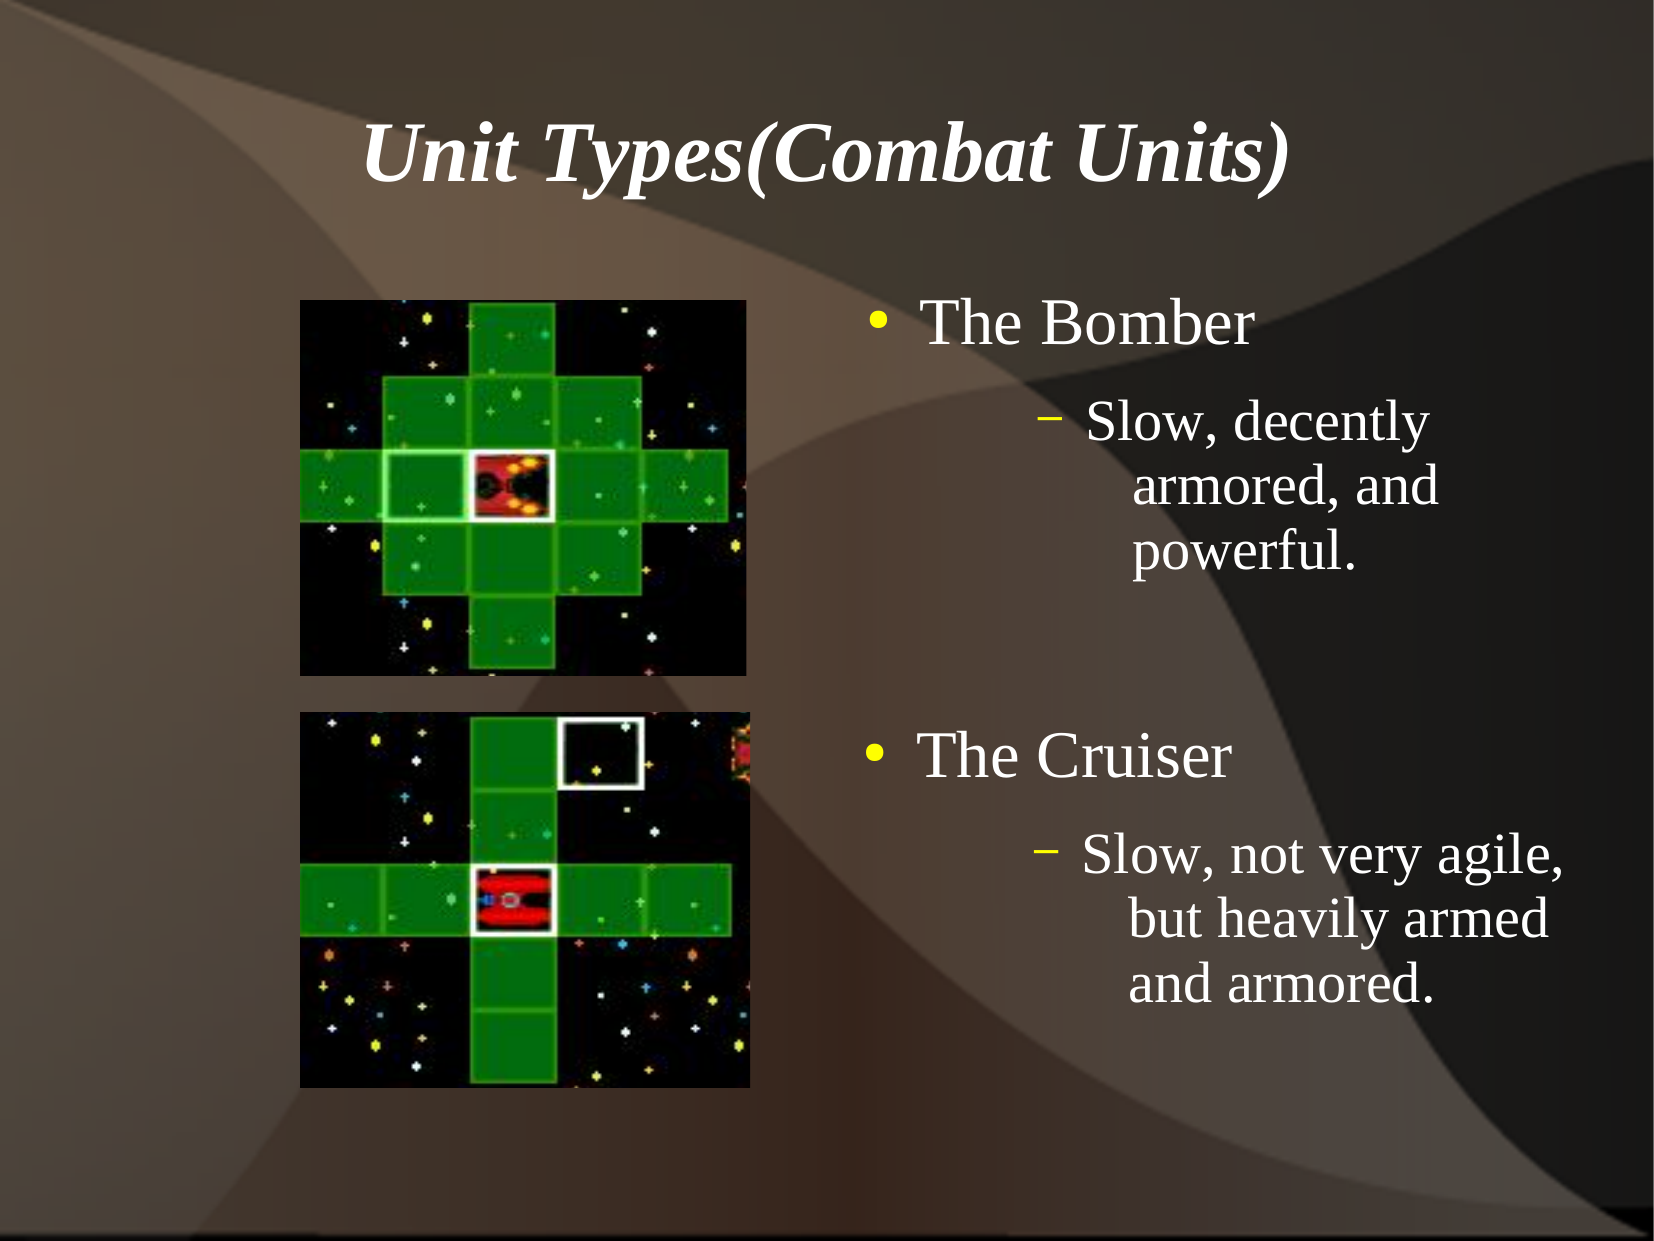

# Unit Types(Combat Units)
The Bomber
Slow, decently armored, and powerful.
The Cruiser
Slow, not very agile, but heavily armed and armored.